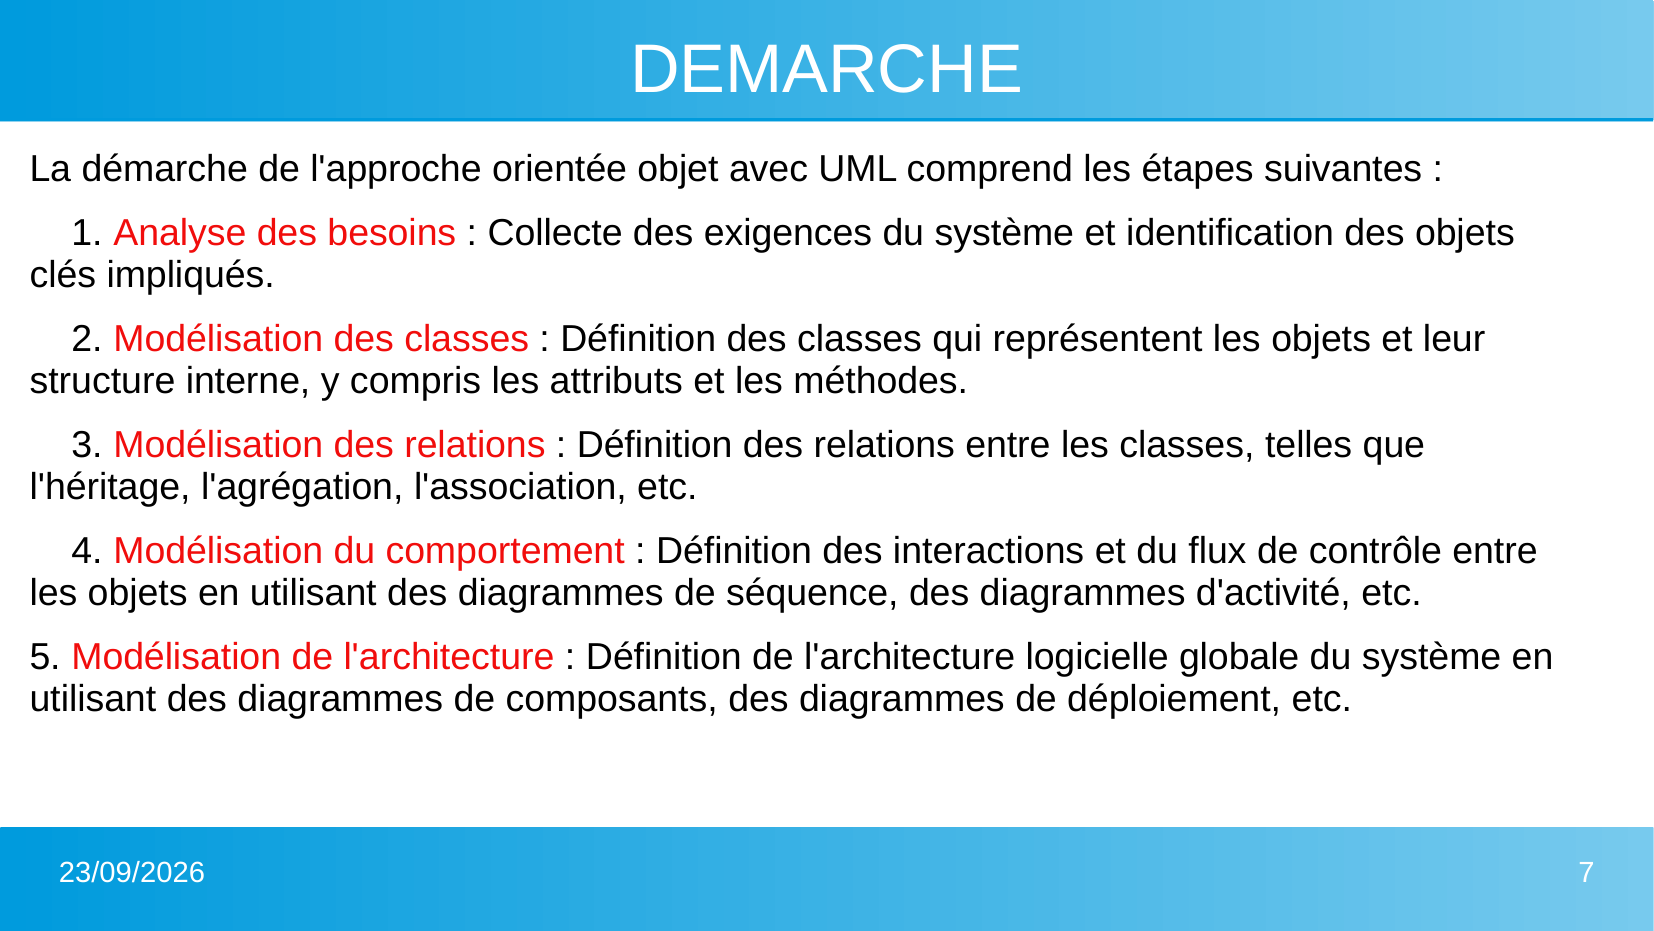

# DEMARCHE
La démarche de l'approche orientée objet avec UML comprend les étapes suivantes :
 1. Analyse des besoins : Collecte des exigences du système et identification des objets clés impliqués.
 2. Modélisation des classes : Définition des classes qui représentent les objets et leur structure interne, y compris les attributs et les méthodes.
 3. Modélisation des relations : Définition des relations entre les classes, telles que l'héritage, l'agrégation, l'association, etc.
 4. Modélisation du comportement : Définition des interactions et du flux de contrôle entre les objets en utilisant des diagrammes de séquence, des diagrammes d'activité, etc.
5. Modélisation de l'architecture : Définition de l'architecture logicielle globale du système en utilisant des diagrammes de composants, des diagrammes de déploiement, etc.
7